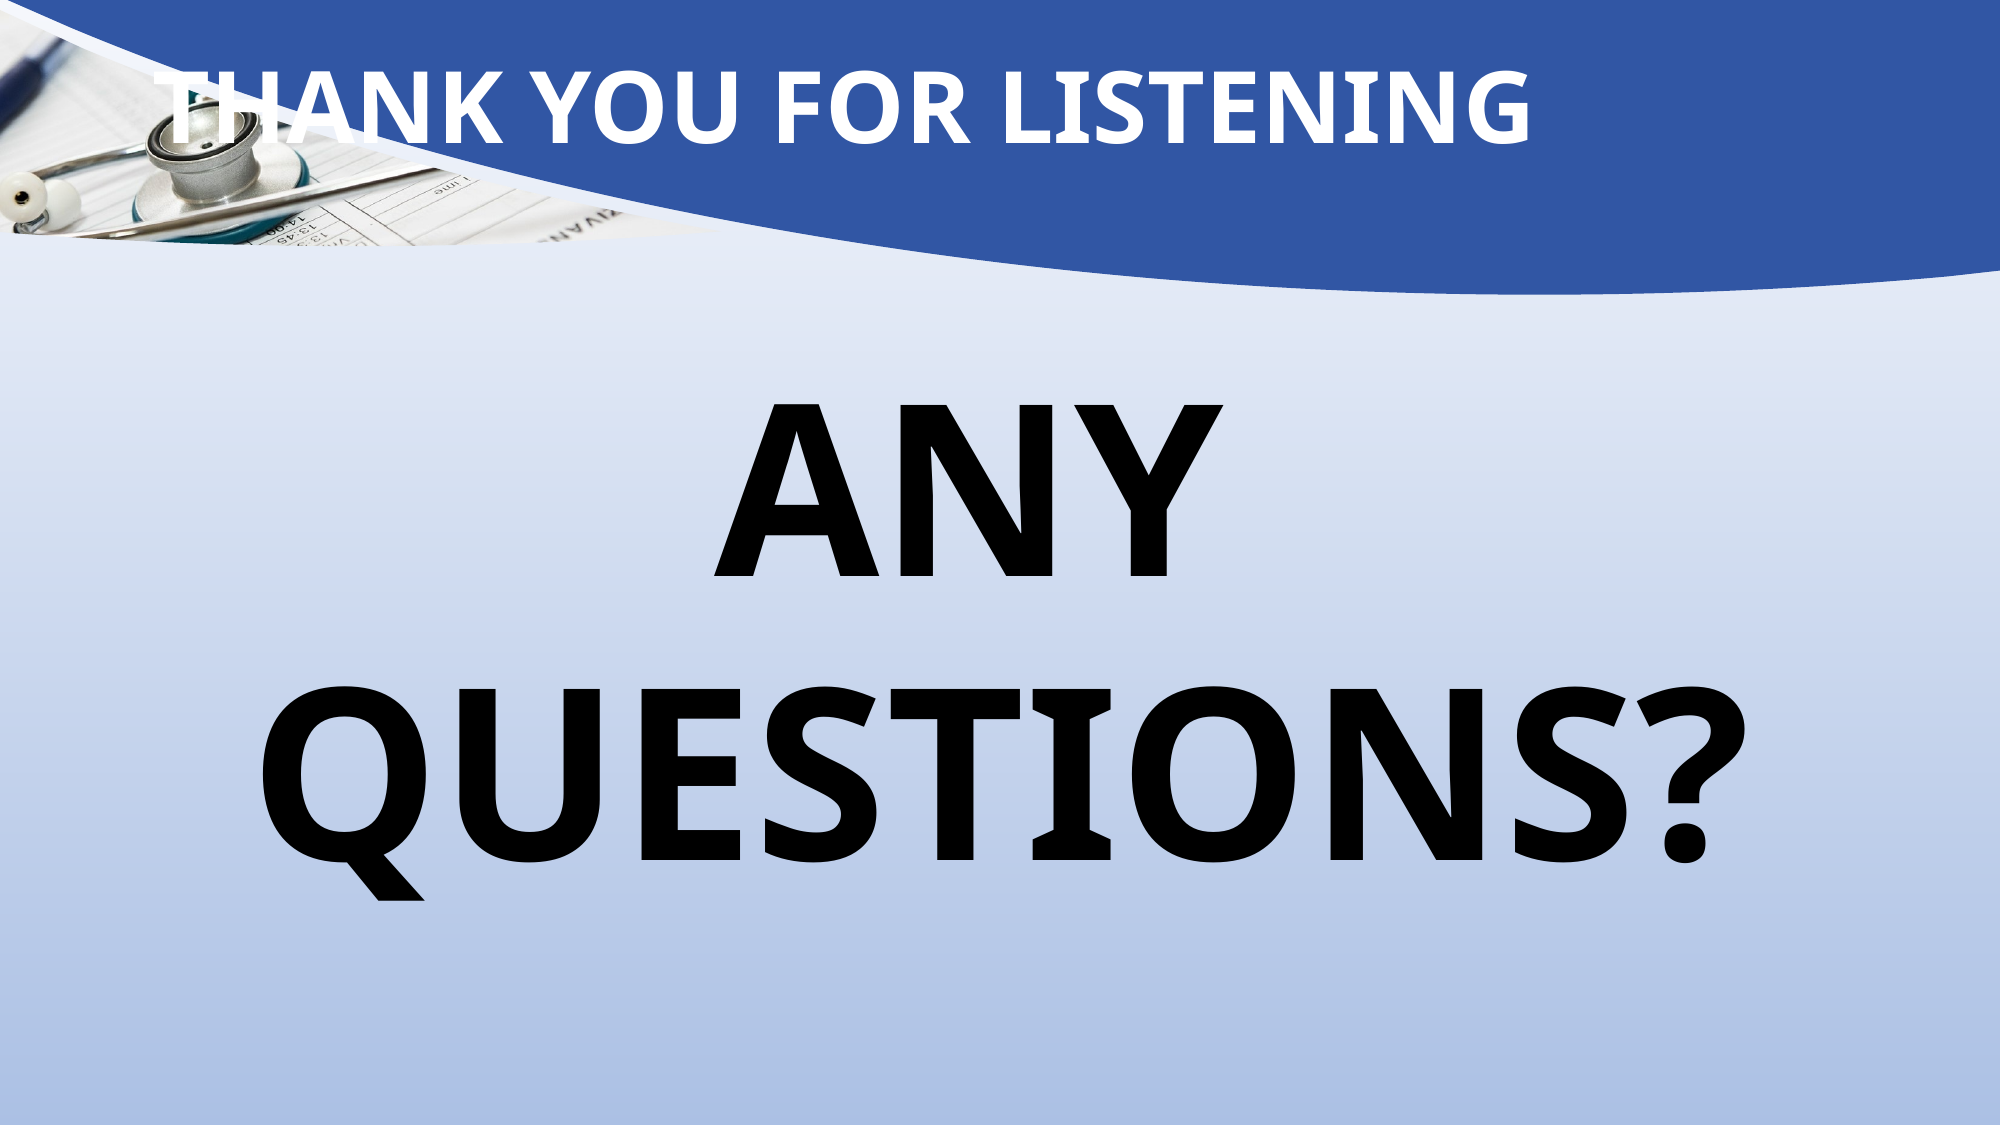

THANK YOU FOR LISTENING
# ANY
QUESTIONS?